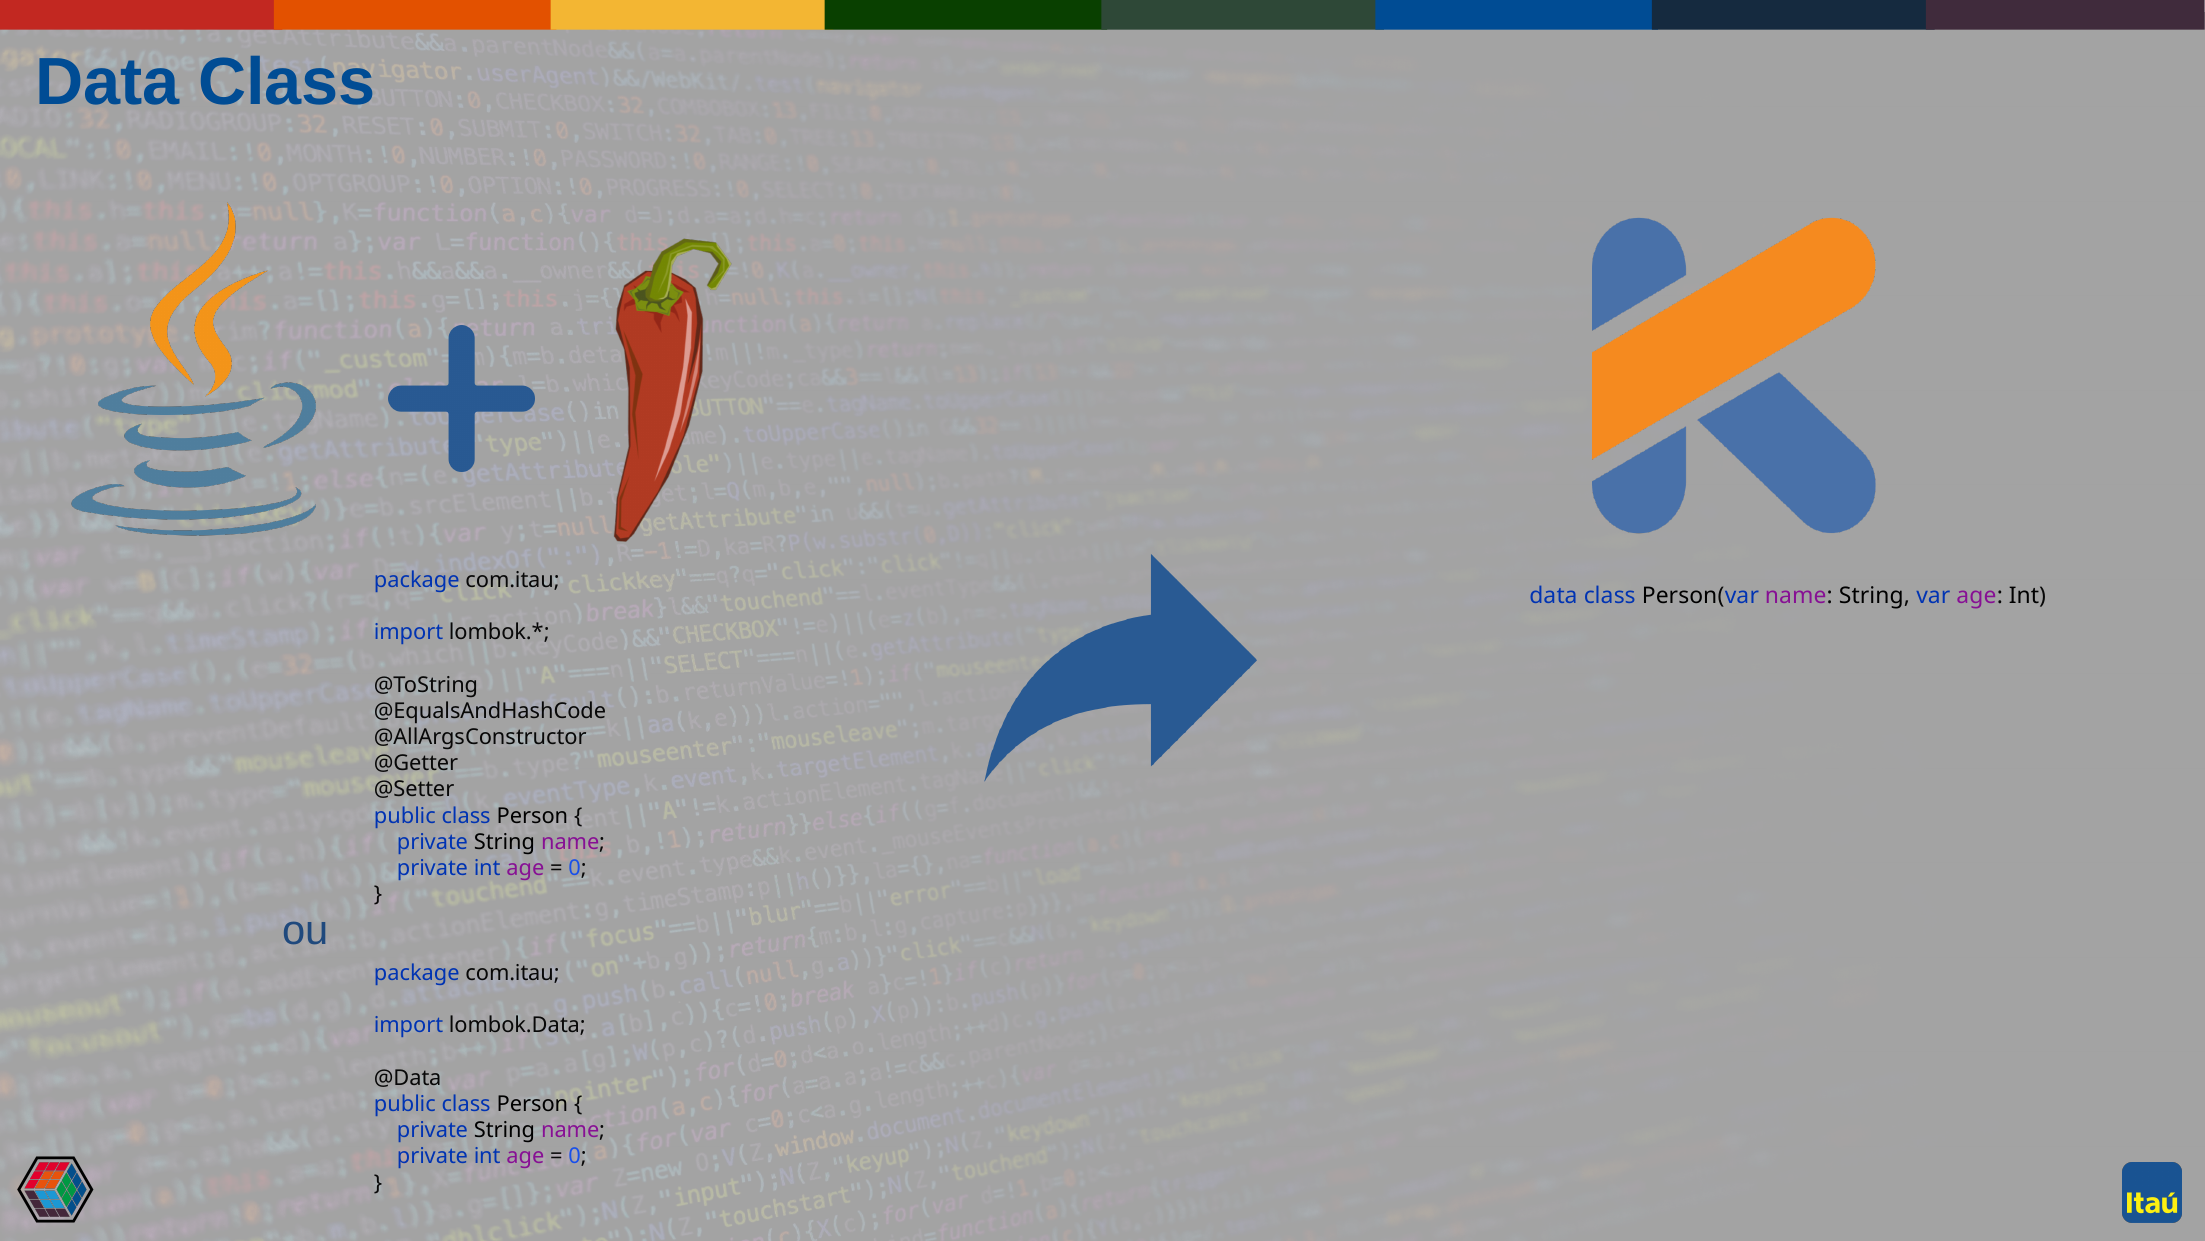

# Data Class
package com.itau;
import lombok.*;
@ToString
@EqualsAndHashCode
@AllArgsConstructor
@Getter
@Setter
public class Person {
 private String name;
 private int age = 0;
}
package com.itau;
import lombok.Data;
@Data
public class Person {
 private String name;
 private int age = 0;
}
data class Person(var name: String, var age: Int)
ou